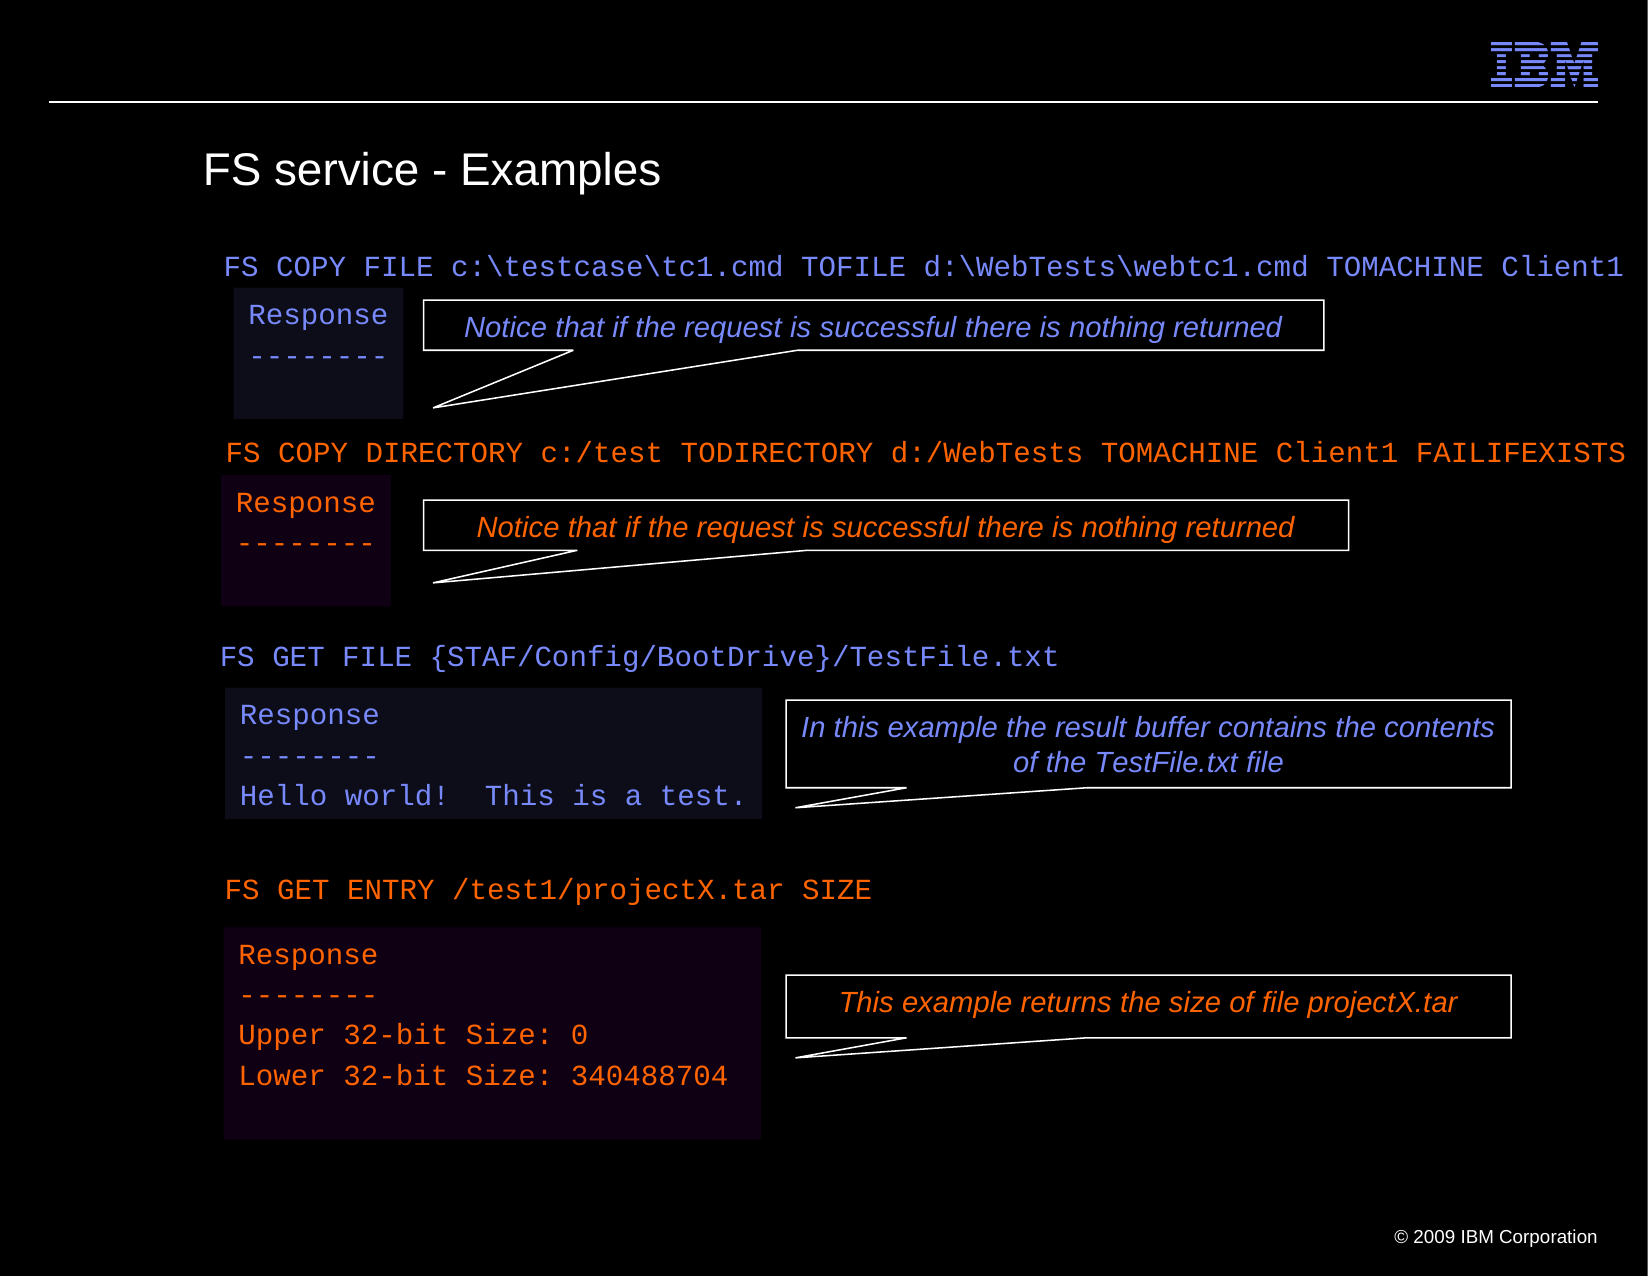

# FS service - Examples
FS COPY FILE c:\testcase\tc1.cmd TOFILE d:\WebTests\webtc1.cmd TOMACHINE Client1
Response
--------
Notice that if the request is successful there is nothing returned
FS COPY DIRECTORY c:/test TODIRECTORY d:/WebTests TOMACHINE Client1 FAILIFEXISTS
Response
--------
Notice that if the request is successful there is nothing returned
FS GET FILE {STAF/Config/BootDrive}/TestFile.txt
Response
--------
Hello world! This is a test.
In this example the result buffer contains the contents of the TestFile.txt file
FS GET ENTRY /test1/projectX.tar SIZE
Response
--------
Upper 32-bit Size: 0
Lower 32-bit Size: 340488704
This example returns the size of file projectX.tar